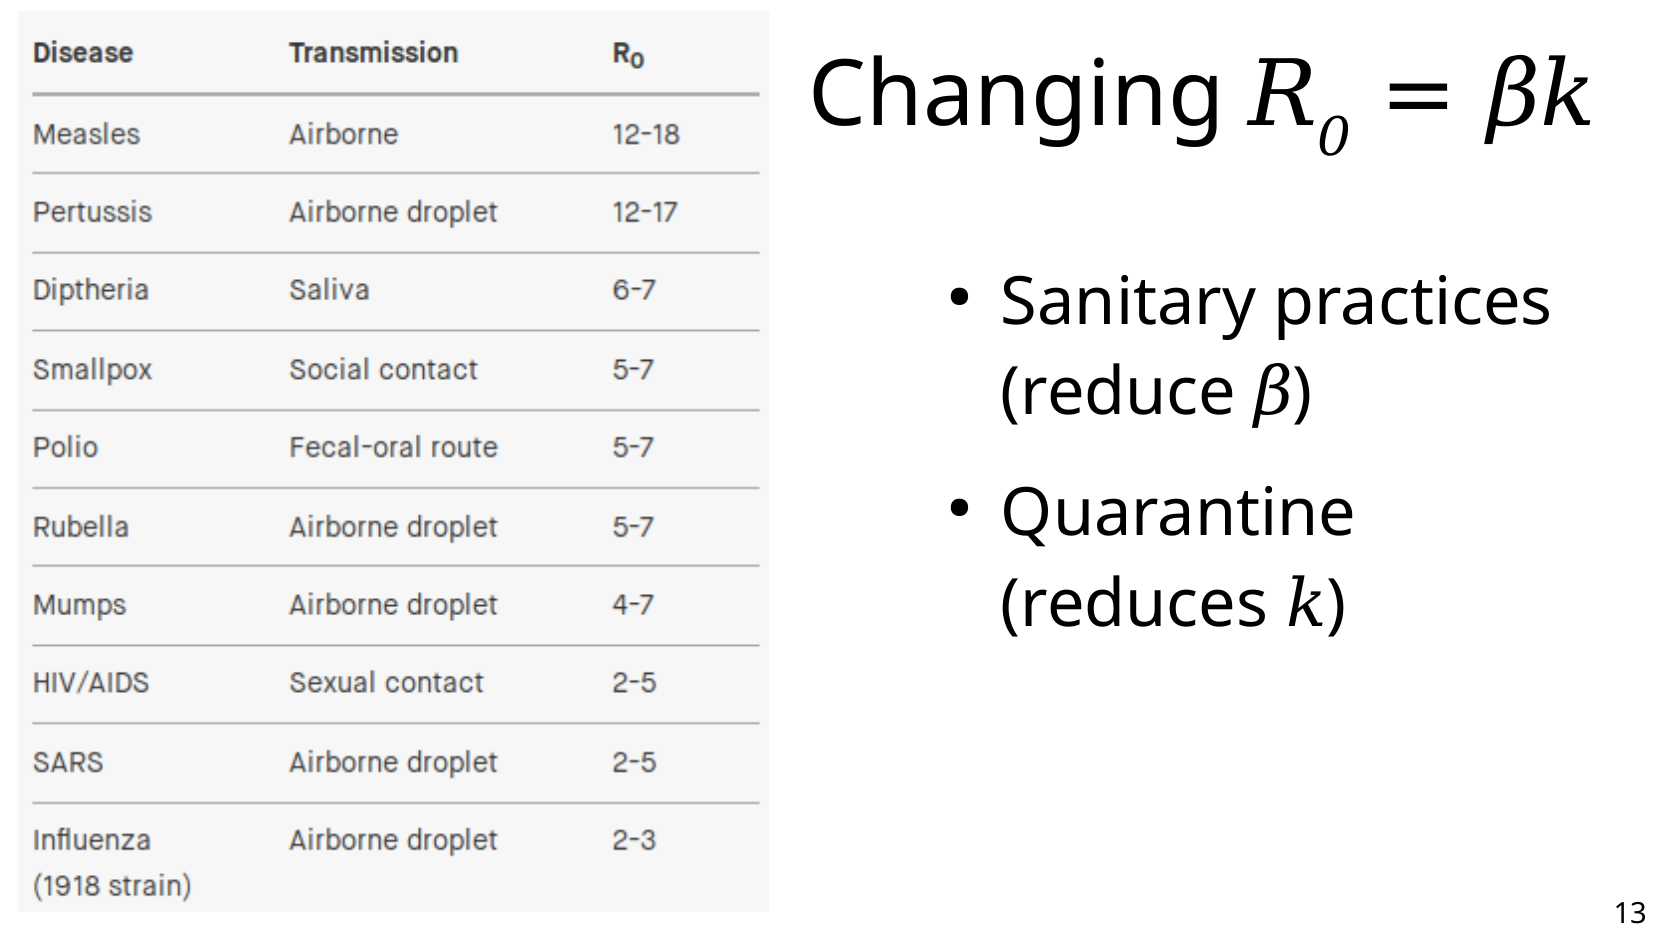

# Changing R0 = βk
Sanitary practices (reduce β)
Quarantine (reduces k)
13